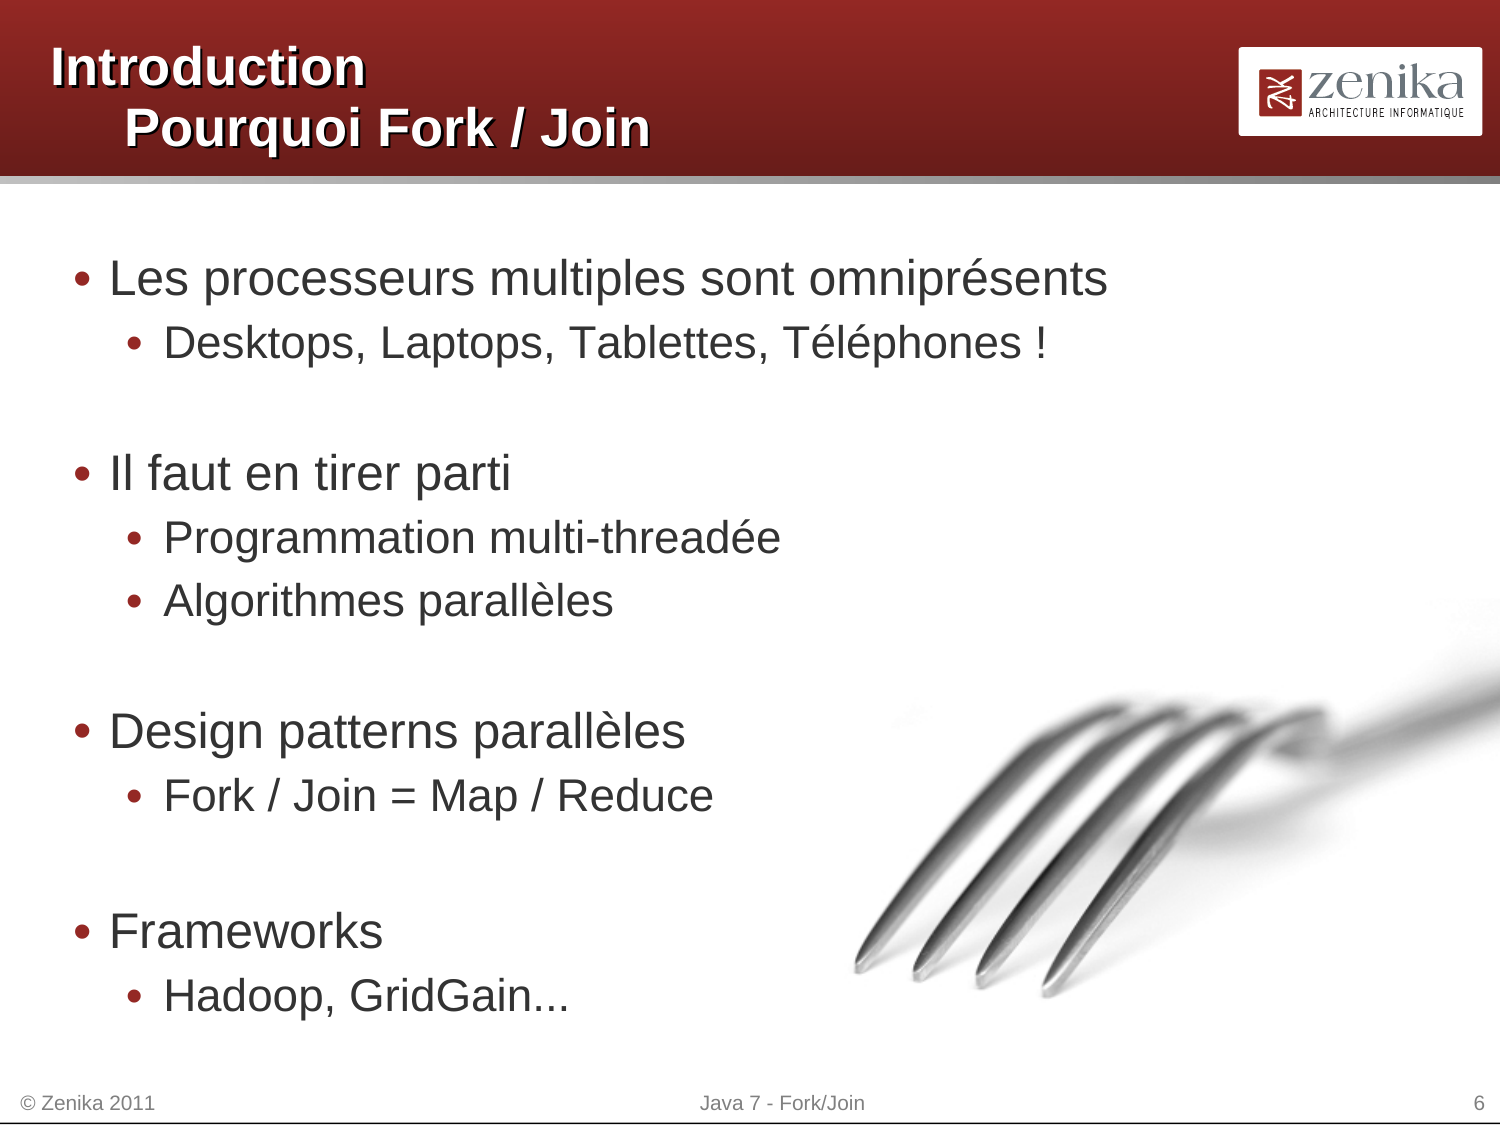

# Introduction Pourquoi Fork / Join
Les processeurs multiples sont omniprésents
Desktops, Laptops, Tablettes, Téléphones !
Il faut en tirer parti
Programmation multi-threadée
Algorithmes parallèles
Design patterns parallèles
Fork / Join = Map / Reduce
Frameworks
Hadoop, GridGain...